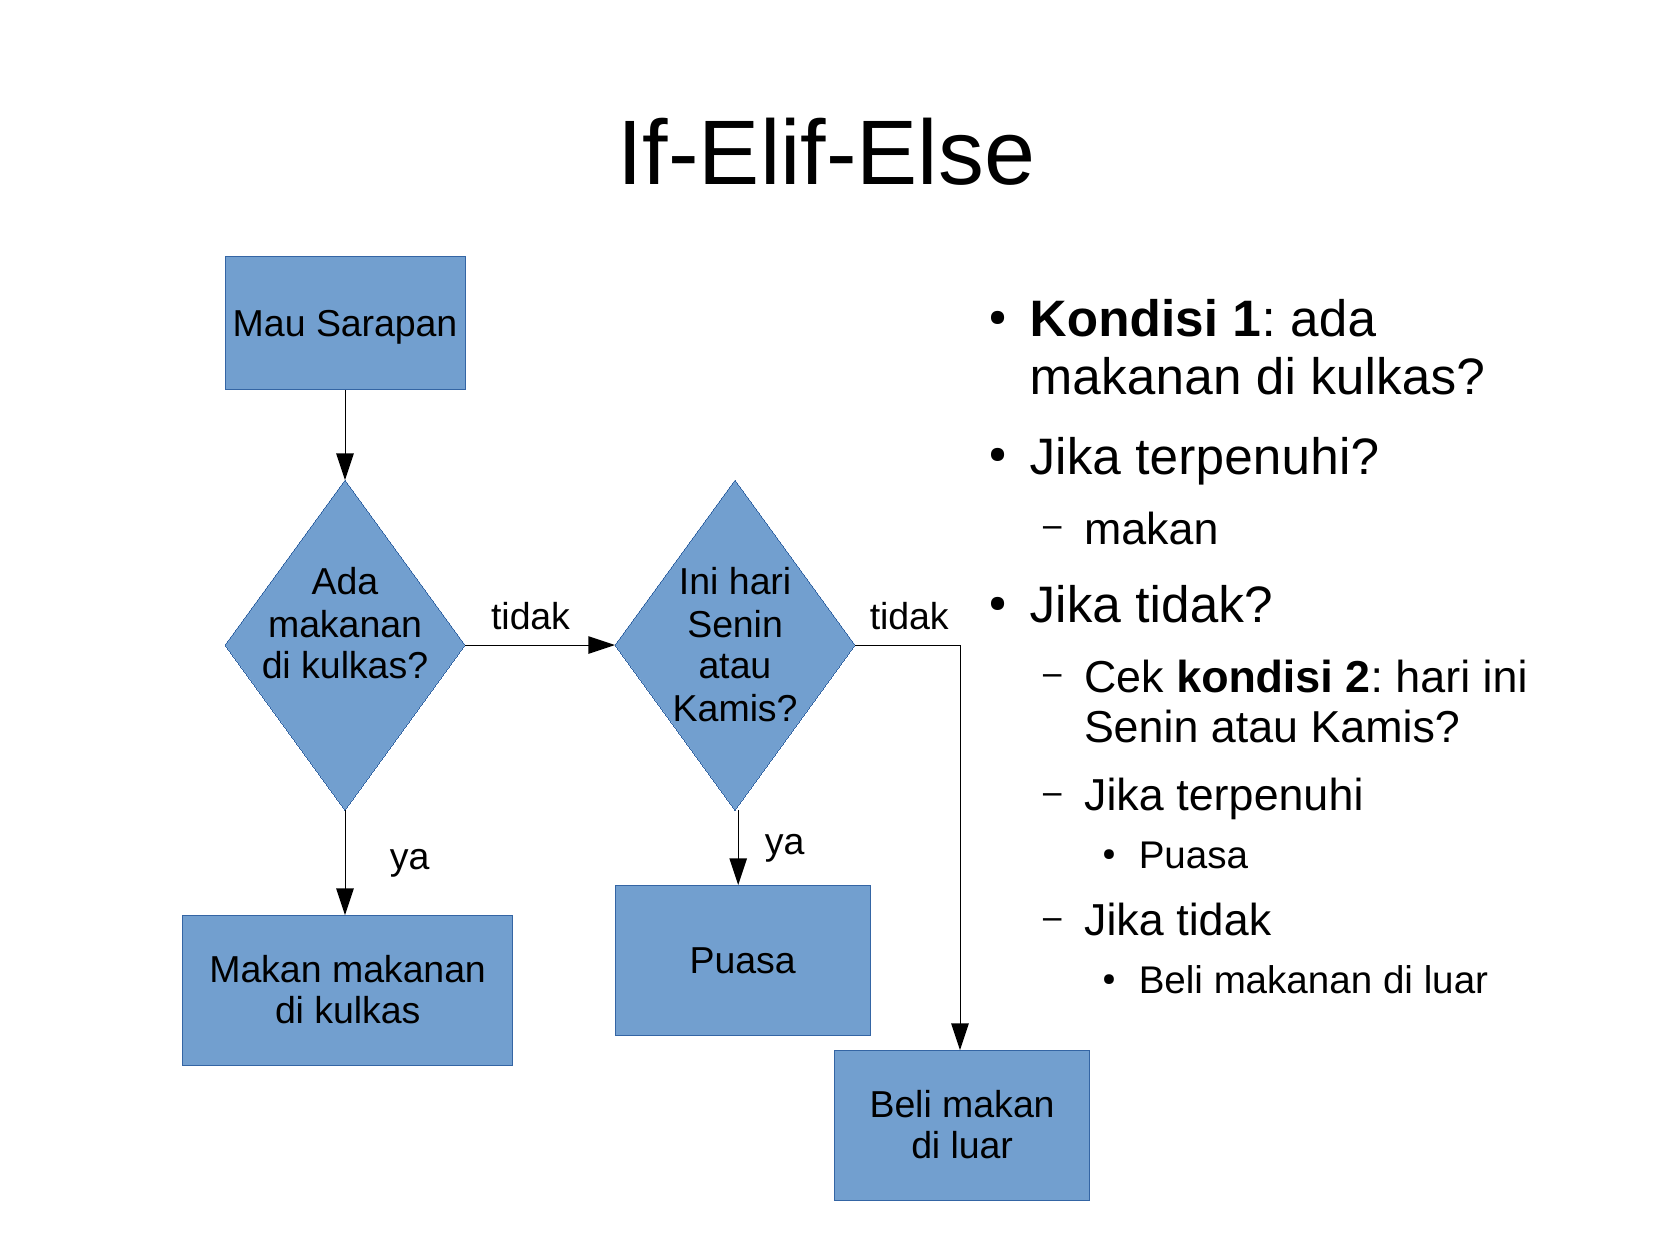

# If-Elif-Else
Mau Sarapan
Kondisi 1: ada makanan di kulkas?
Jika terpenuhi?
makan
Jika tidak?
Cek kondisi 2: hari ini Senin atau Kamis?
Jika terpenuhi
Puasa
Jika tidak
Beli makanan di luar
Ada
makanan
di kulkas?
Ini hari
Senin
atau
Kamis?
tidak
tidak
ya
ya
Puasa
Makan makanan
di kulkas
Beli makan
di luar